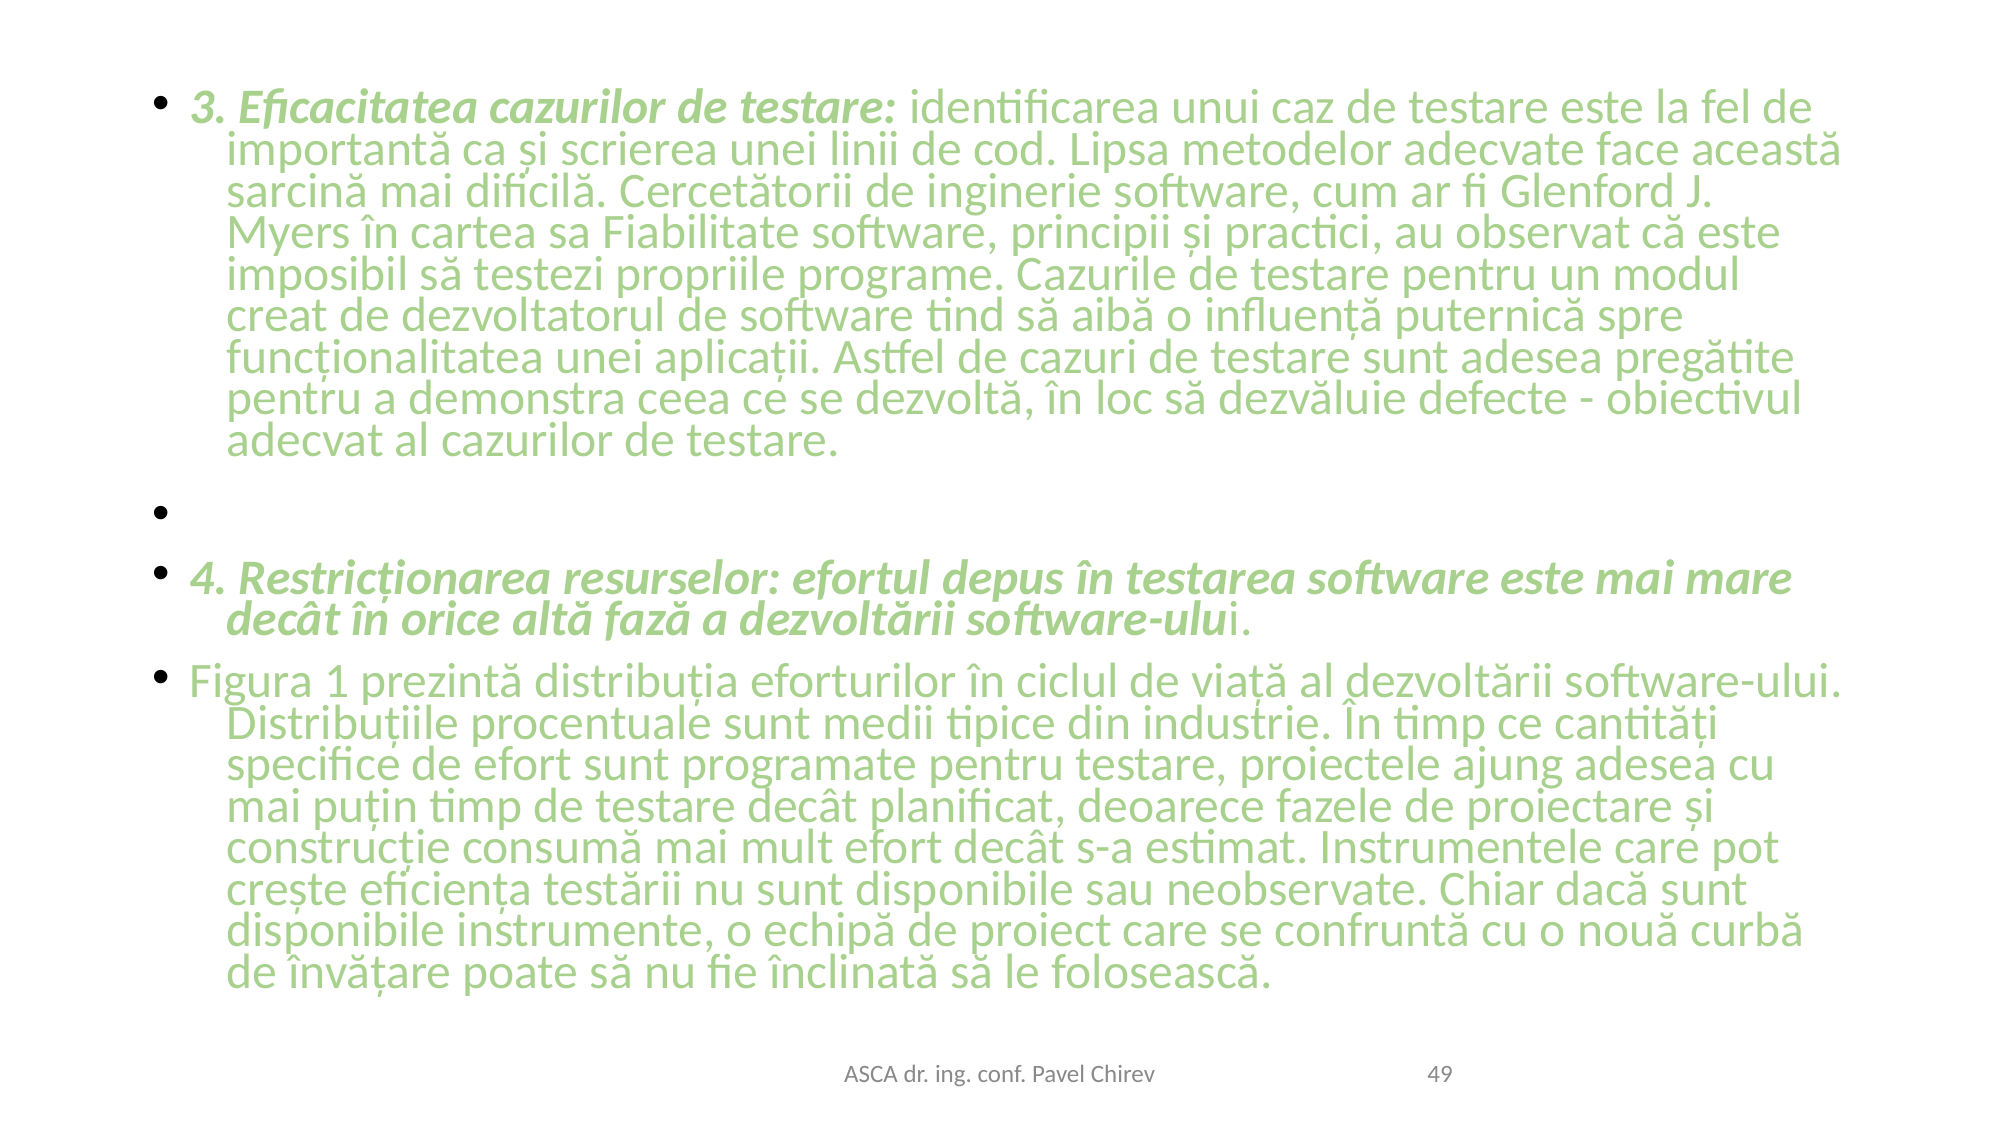

# 3. Eficacitatea cazurilor de testare: identificarea unui caz de testare este la fel de importantă ca și scrierea unei linii de cod. Lipsa metodelor adecvate face această sarcină mai dificilă. Cercetătorii de inginerie software, cum ar fi Glenford J. Myers în cartea sa Fiabilitate software, principii și practici, au observat că este imposibil să testezi propriile programe. Cazurile de testare pentru un modul creat de dezvoltatorul de software tind să aibă o influență puternică spre funcționalitatea unei aplicații. Astfel de cazuri de testare sunt adesea pregătite pentru a demonstra ceea ce se dezvoltă, în loc să dezvăluie defecte - obiectivul adecvat al cazurilor de testare.
4. Restricționarea resurselor: efortul depus în testarea software este mai mare decât în orice altă fază a dezvoltării software-ului.
Figura 1 prezintă distribuția eforturilor în ciclul de viață al dezvoltării software-ului. Distribuțiile procentuale sunt medii tipice din industrie. În timp ce cantități specifice de efort sunt programate pentru testare, proiectele ajung adesea cu mai puțin timp de testare decât planificat, deoarece fazele de proiectare și construcție consumă mai mult efort decât s-a estimat. Instrumentele care pot crește eficiența testării nu sunt disponibile sau neobservate. Chiar dacă sunt disponibile instrumente, o echipă de proiect care se confruntă cu o nouă curbă de învățare poate să nu fie înclinată să le folosească.
ASCA dr. ing. conf. Pavel Chirev